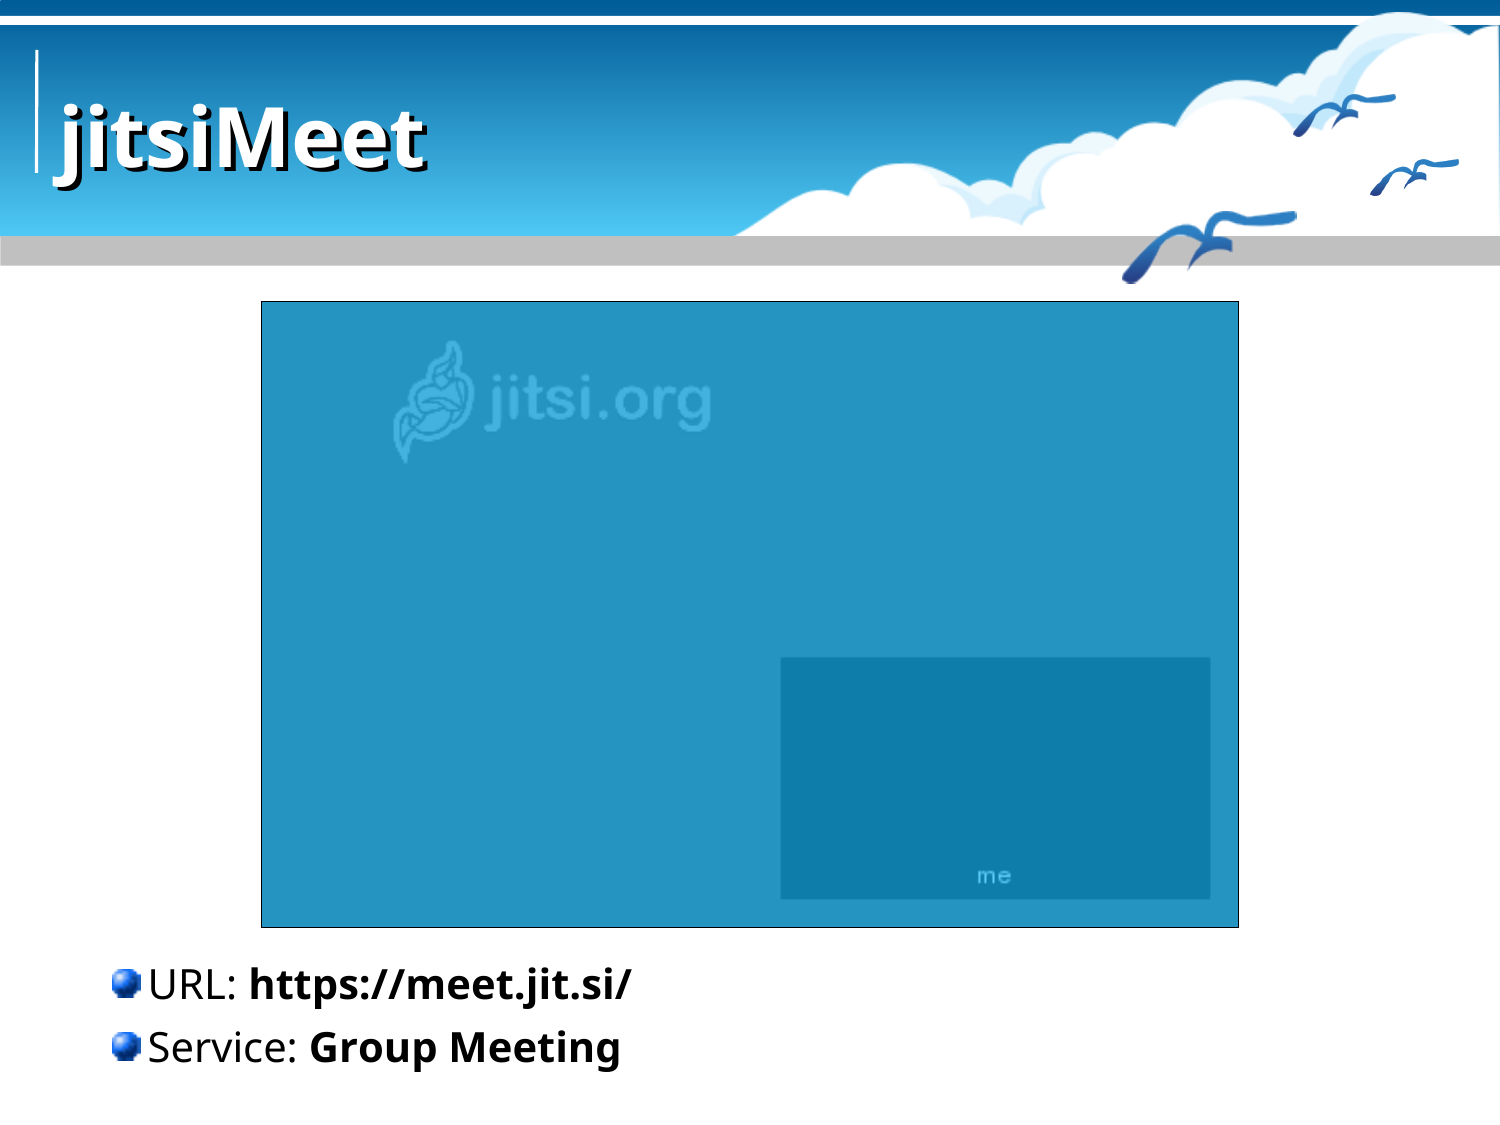

# jitsiMeet
URL: https://meet.jit.si/
Service: Group Meeting